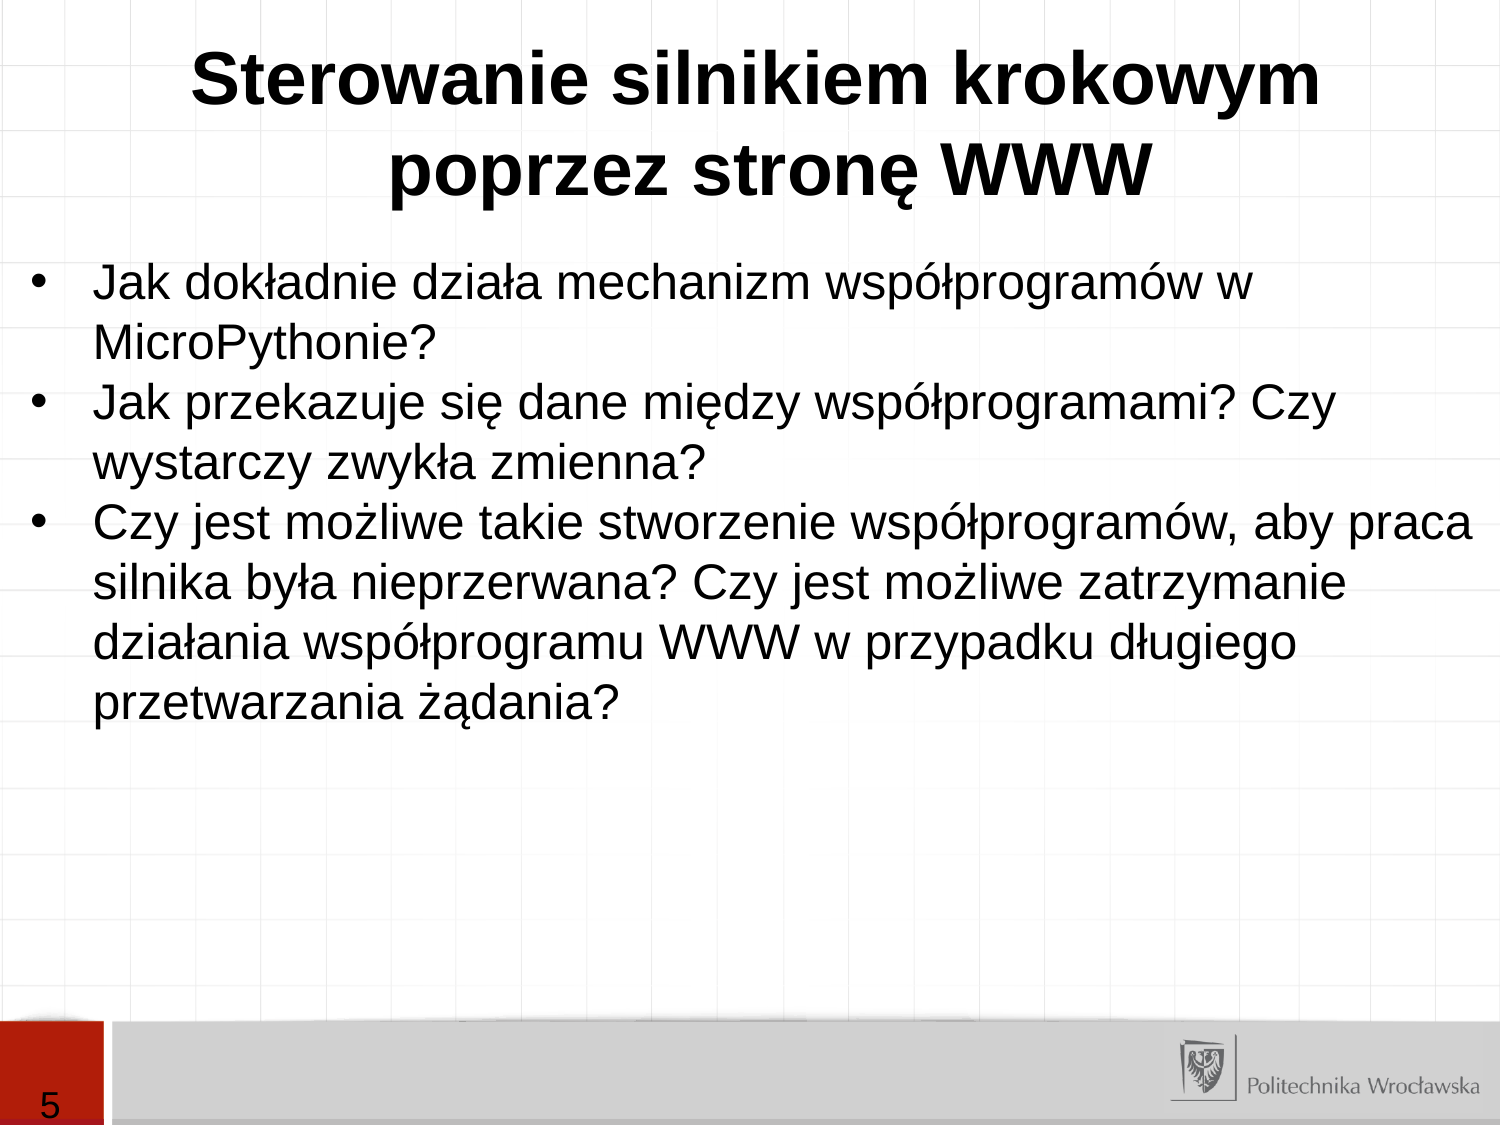

Sterowanie silnikiem krokowym poprzez stronę WWW
# Jak dokładnie działa mechanizm współprogramów w MicroPythonie?
Jak przekazuje się dane między współprogramami? Czy wystarczy zwykła zmienna?
Czy jest możliwe takie stworzenie współprogramów, aby praca silnika była nieprzerwana? Czy jest możliwe zatrzymanie działania współprogramu WWW w przypadku długiego przetwarzania żądania?